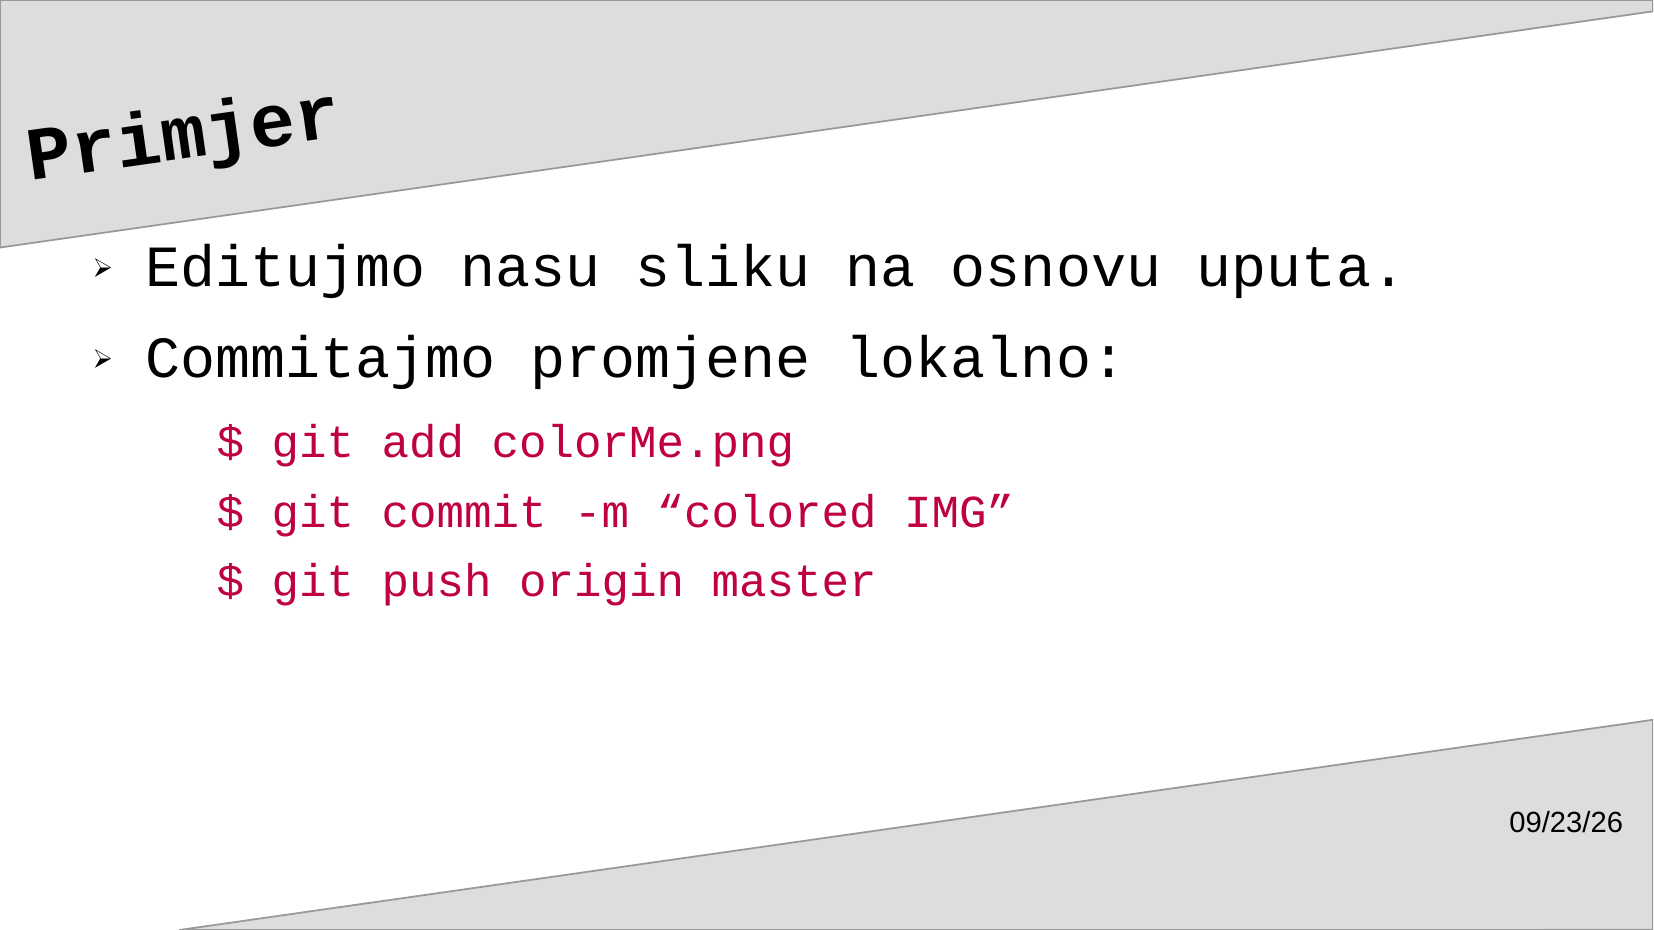

# Primjer
Editujmo nasu sliku na osnovu uputa.
Commitajmo promjene lokalno:
$ git add colorMe.png
$ git commit -m “colored IMG”
$ git push origin master
108